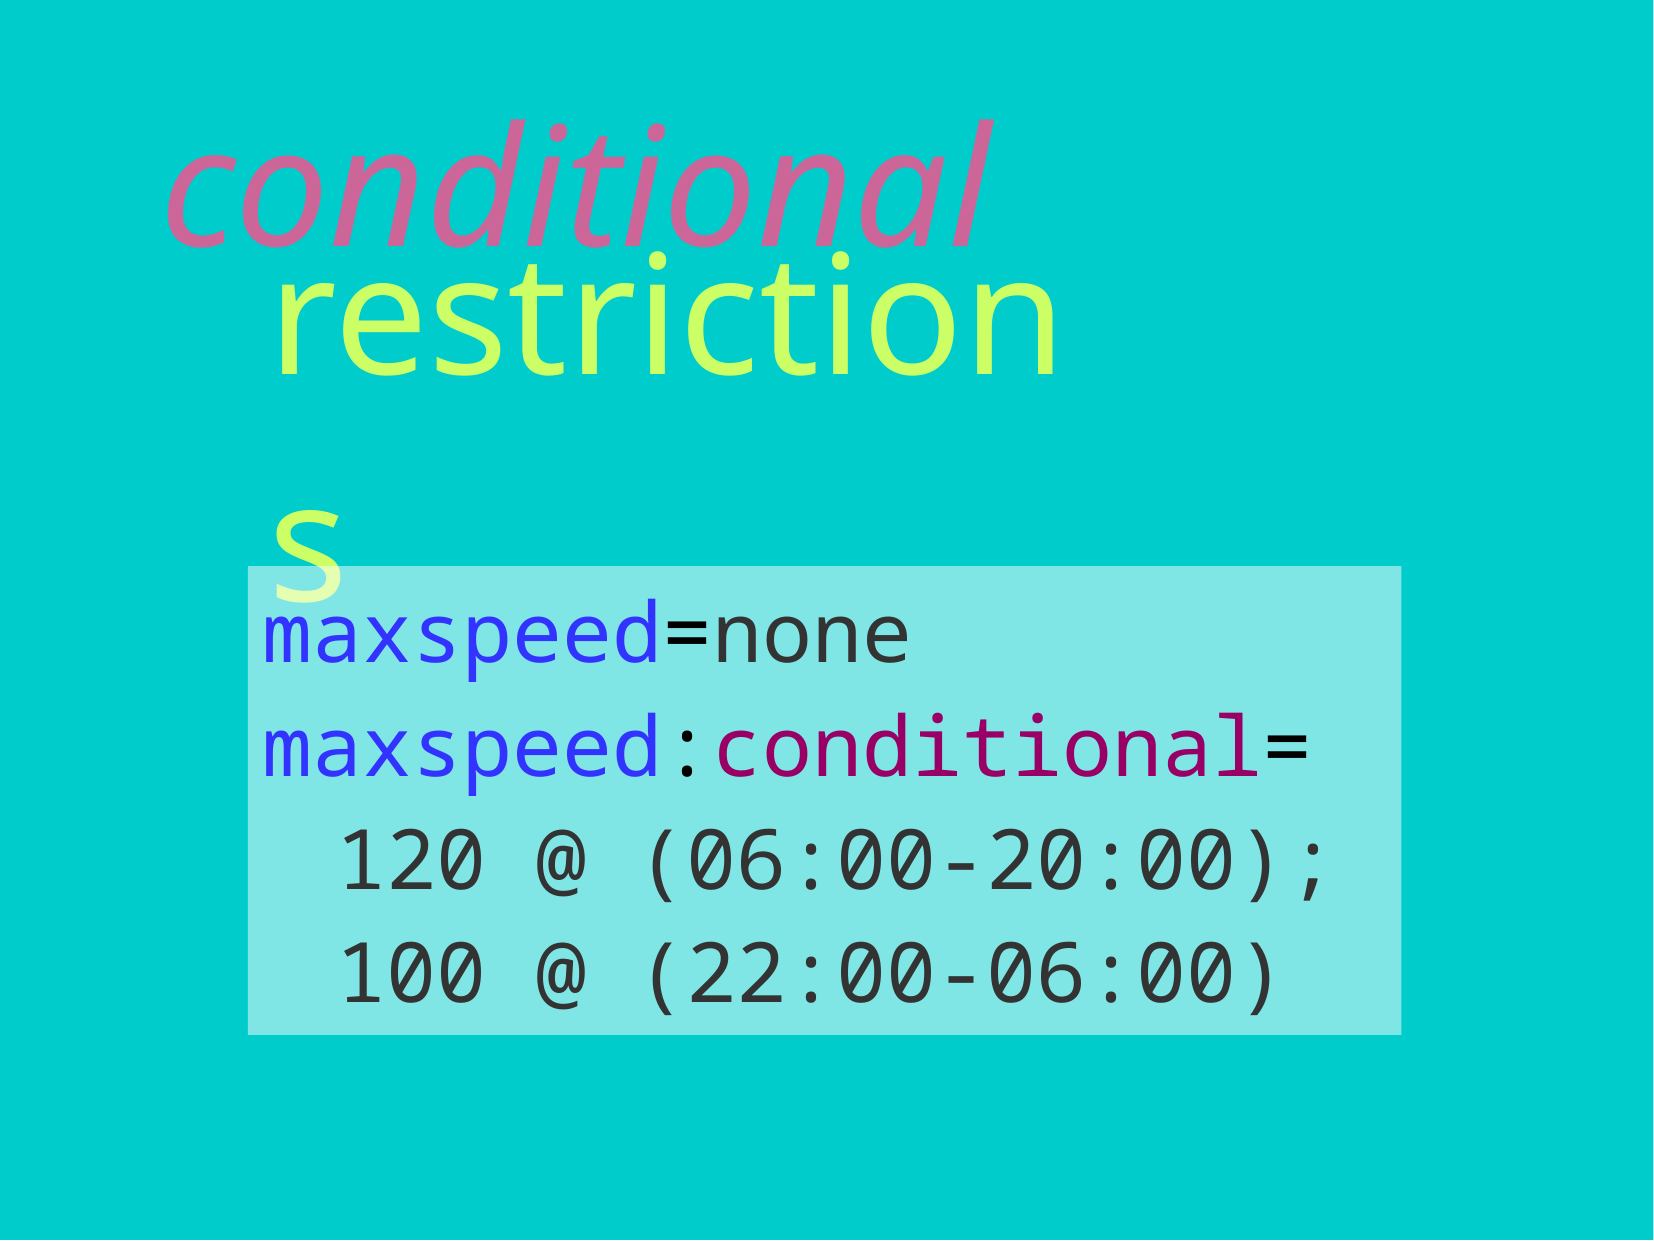

conditional
restrictions
maxspeed=none
maxspeed:conditional=
	120 @ (06:00-20:00);
	100 @ (22:00-06:00)